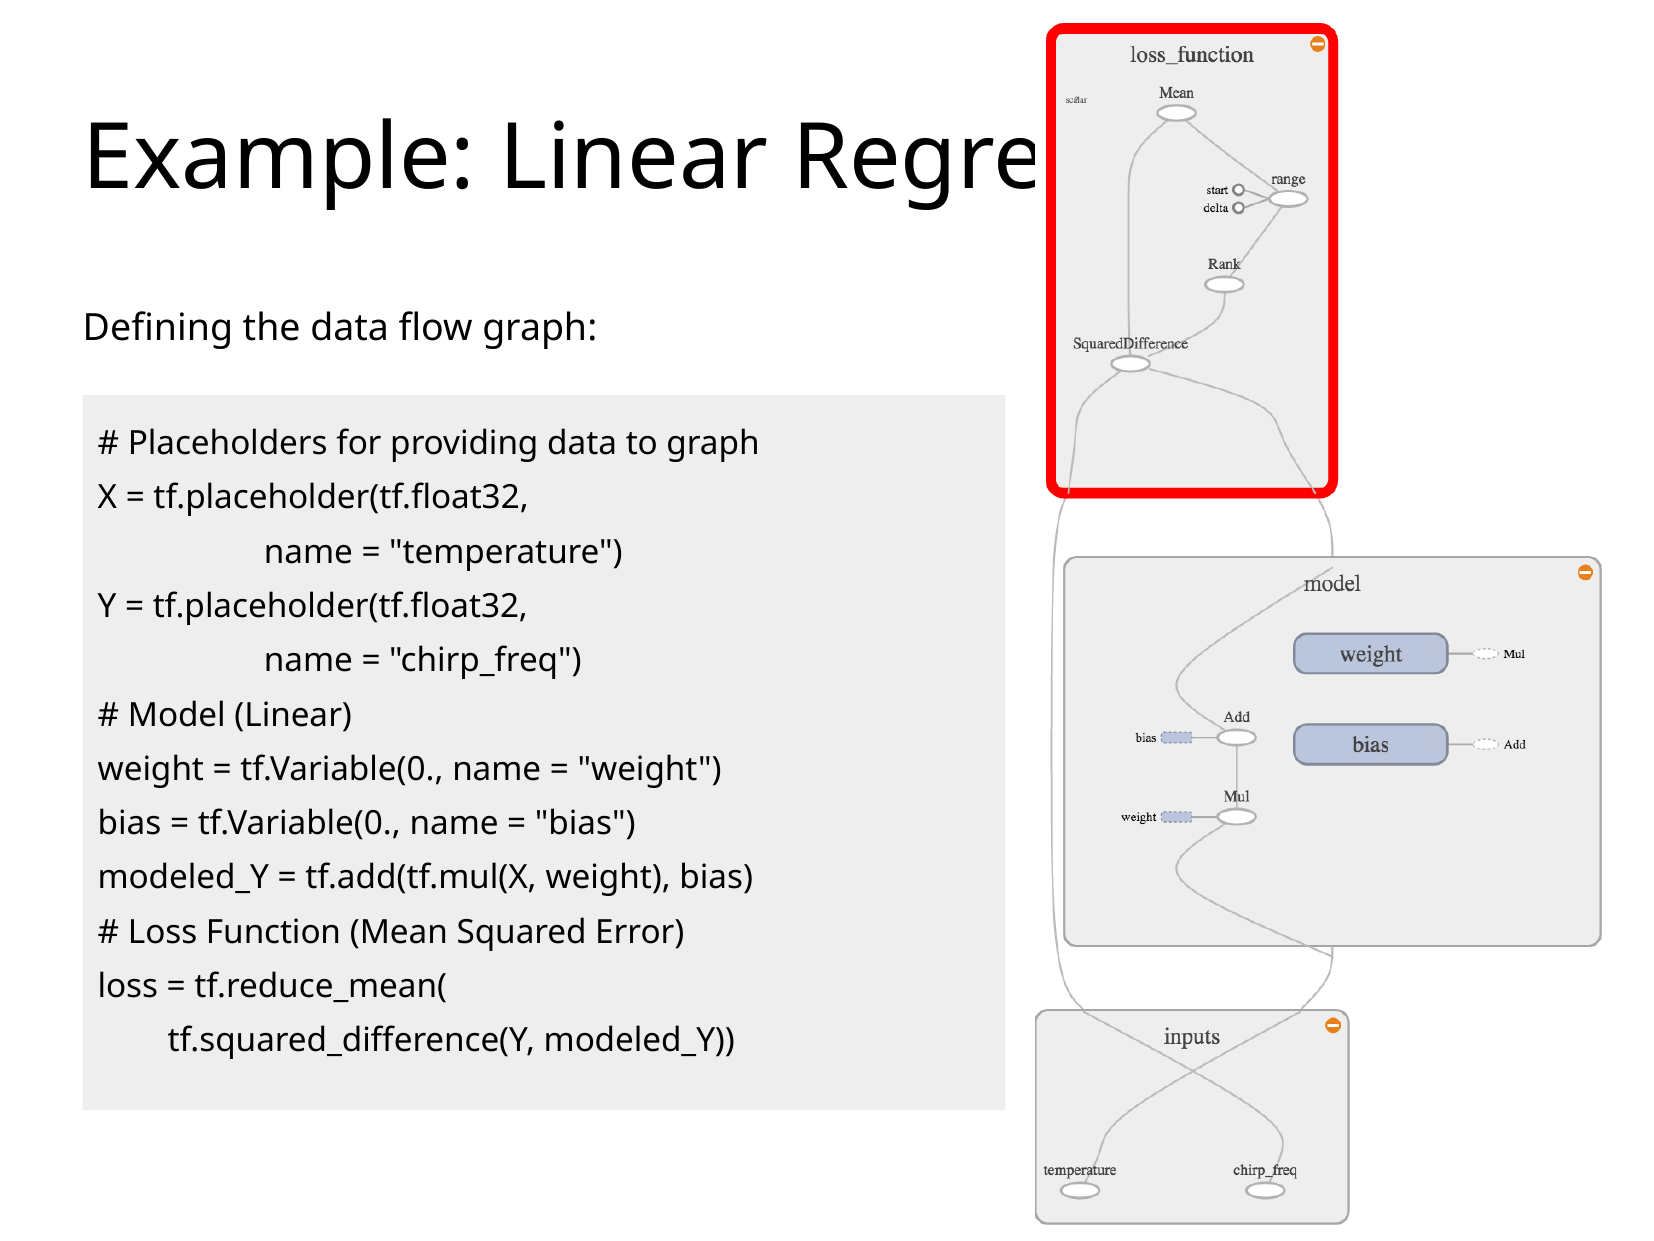

# Example: Linear Regression
Defining the data flow graph:
# Placeholders for providing data to graph
X = tf.placeholder(tf.float32,
 name = "temperature")
Y = tf.placeholder(tf.float32,
 name = "chirp_freq")
# Model (Linear)
weight = tf.Variable(0., name = "weight")
bias = tf.Variable(0., name = "bias")
modeled_Y = tf.add(tf.mul(X, weight), bias)
# Loss Function (Mean Squared Error)
loss = tf.reduce_mean(
 tf.squared_difference(Y, modeled_Y))